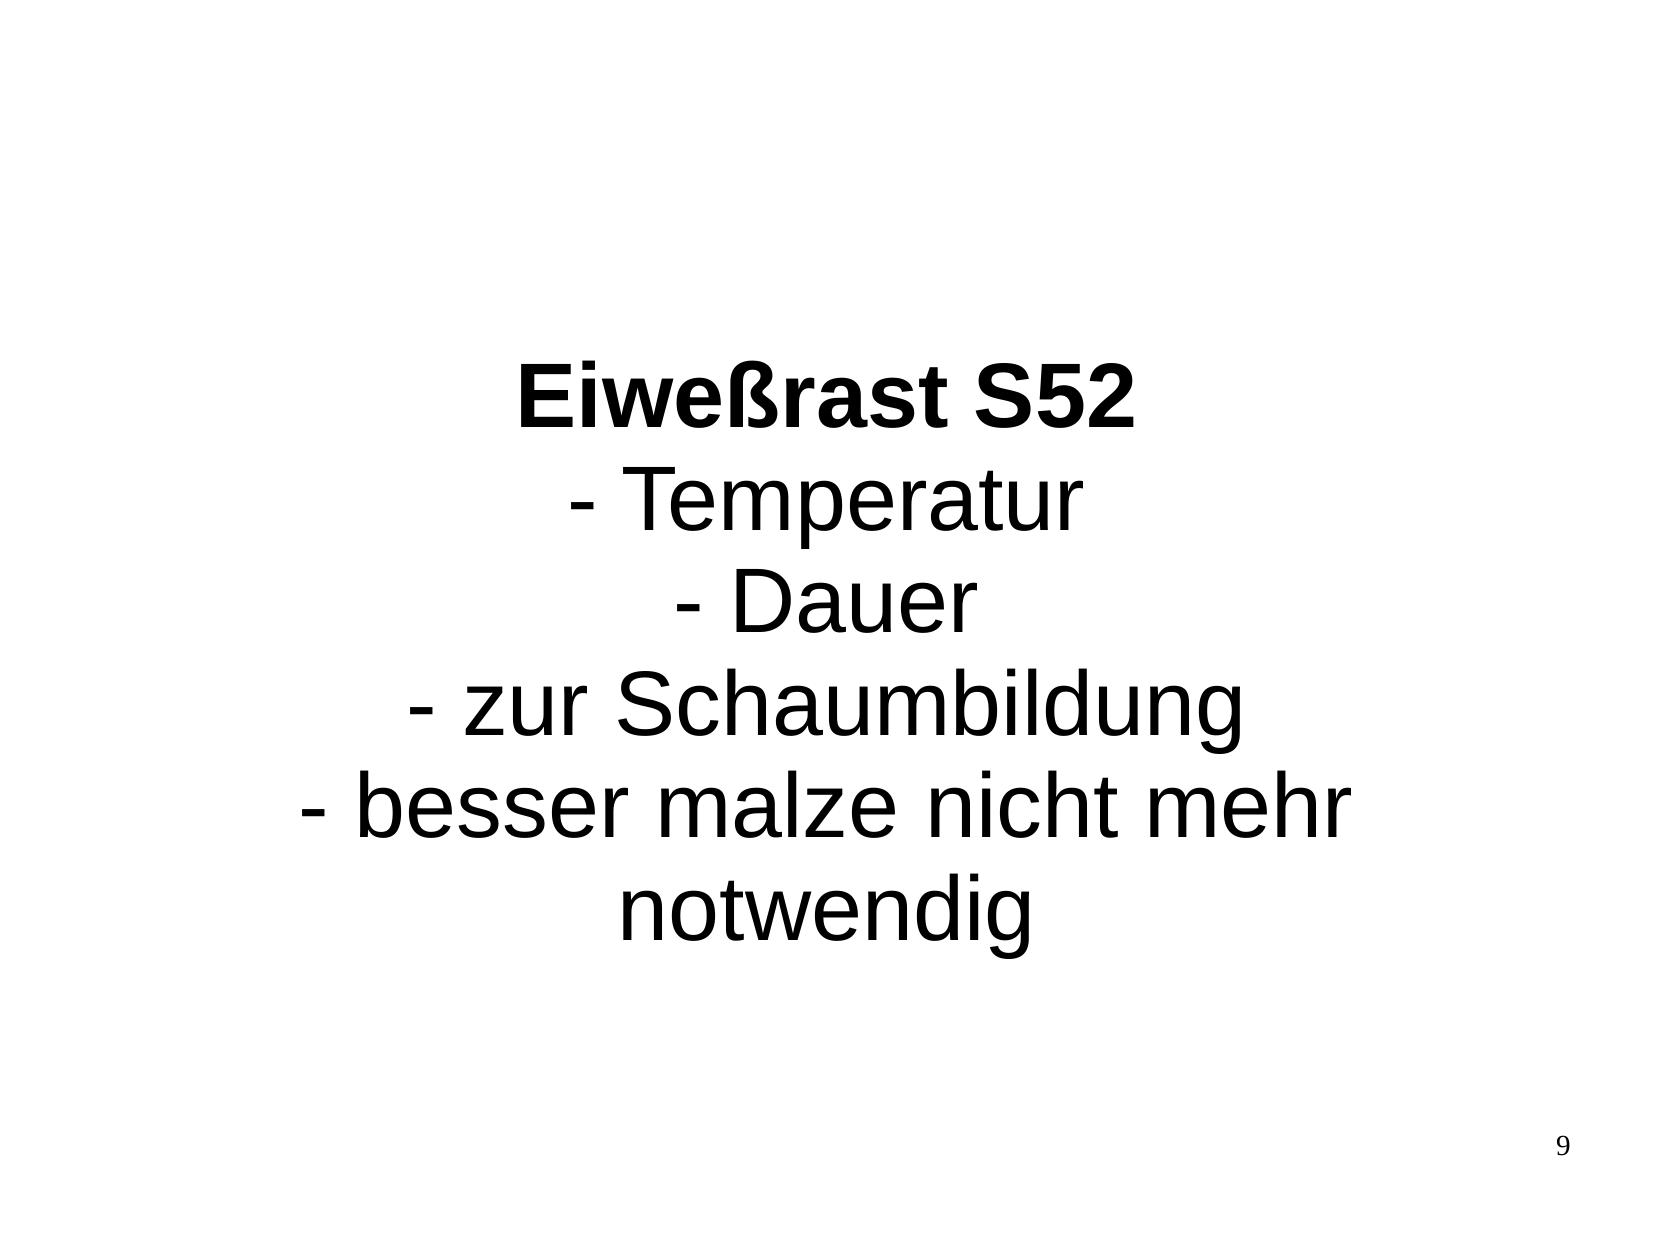

# Eiweßrast S52 - Temperatur - Dauer - zur Schaumbildung - besser malze nicht mehr notwendig
9